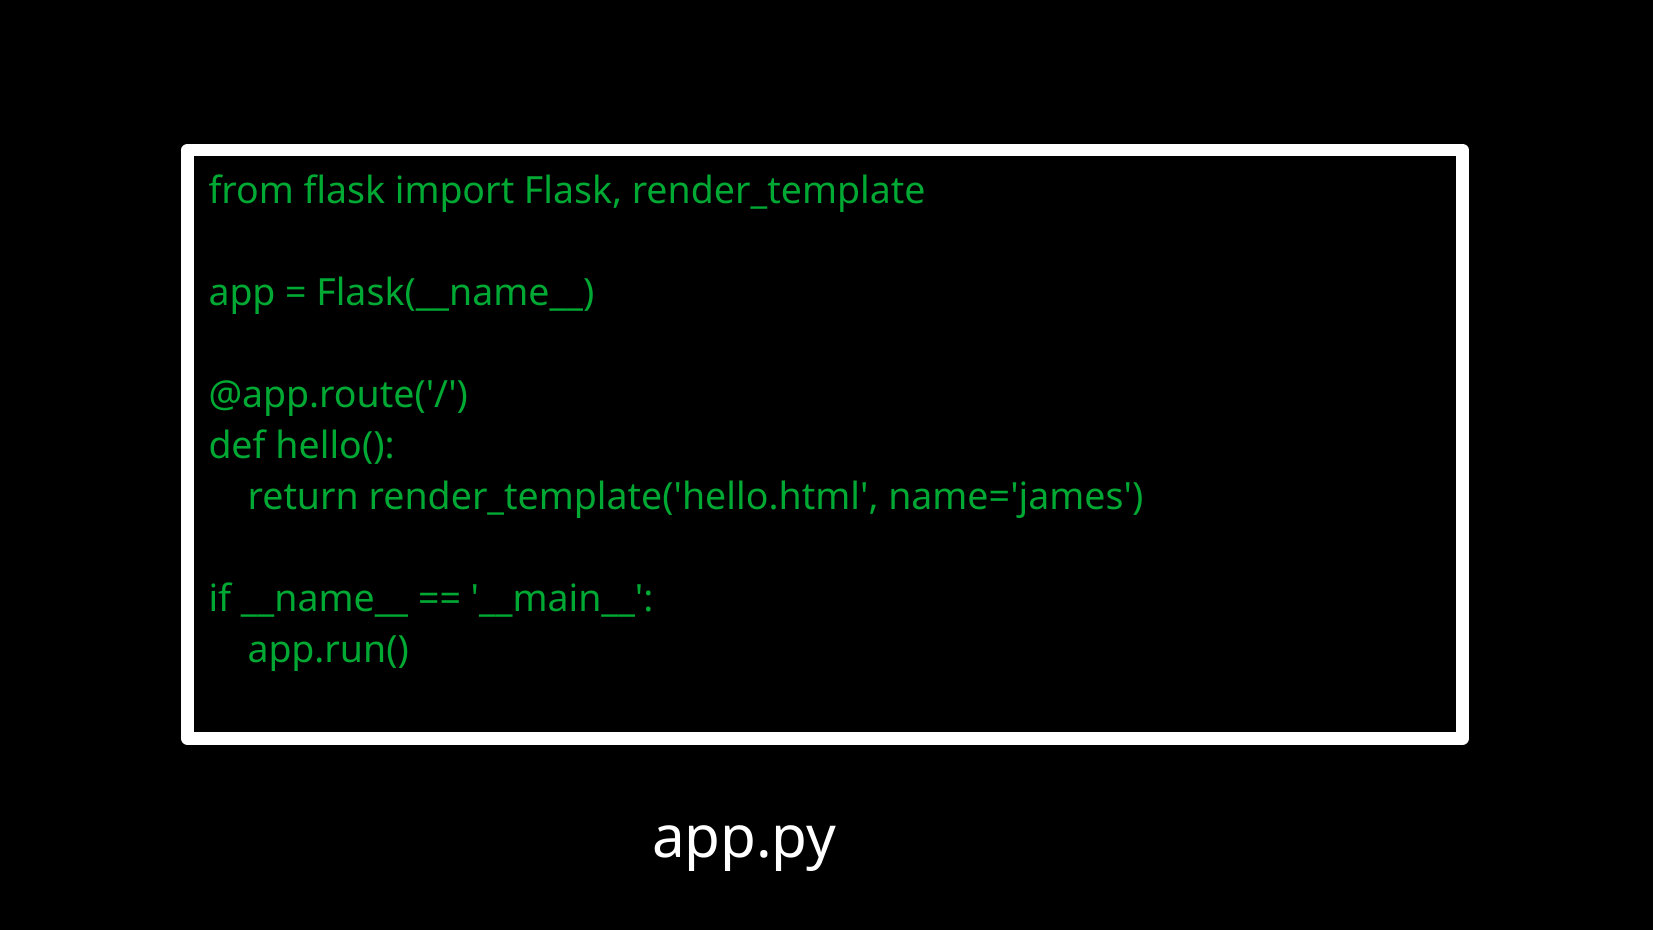

from flask import Flask, render_template
app = Flask(__name__)
@app.route('/')
def hello():
 return render_template('hello.html', name='james')
if __name__ == '__main__':
 app.run()
app.py